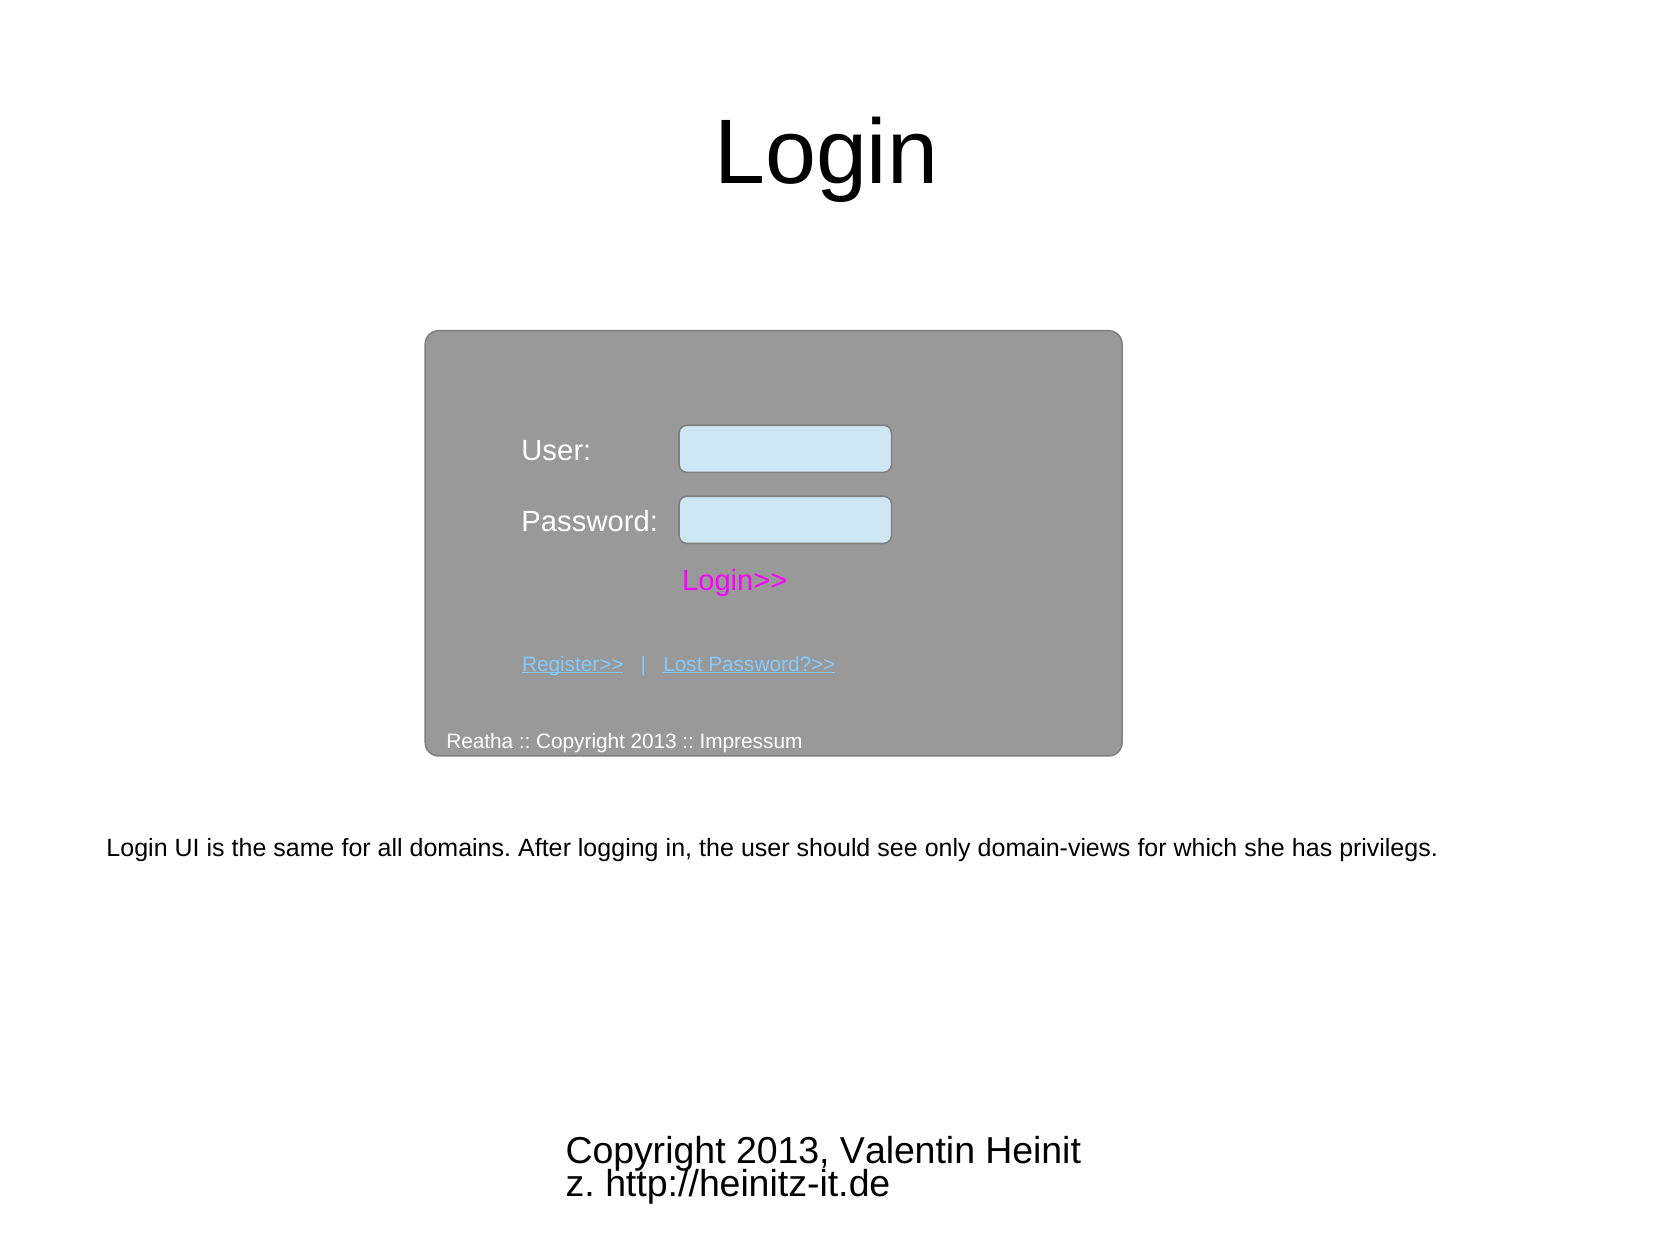

# Login
User:
Password:
Login>>
Register>> | Lost Password?>>
Reatha :: Copyright 2013 :: Impressum
Login UI is the same for all domains. After logging in, the user should see only domain-views for which she has privilegs.
Copyright 2013, Valentin Heinitz. http://heinitz-it.de